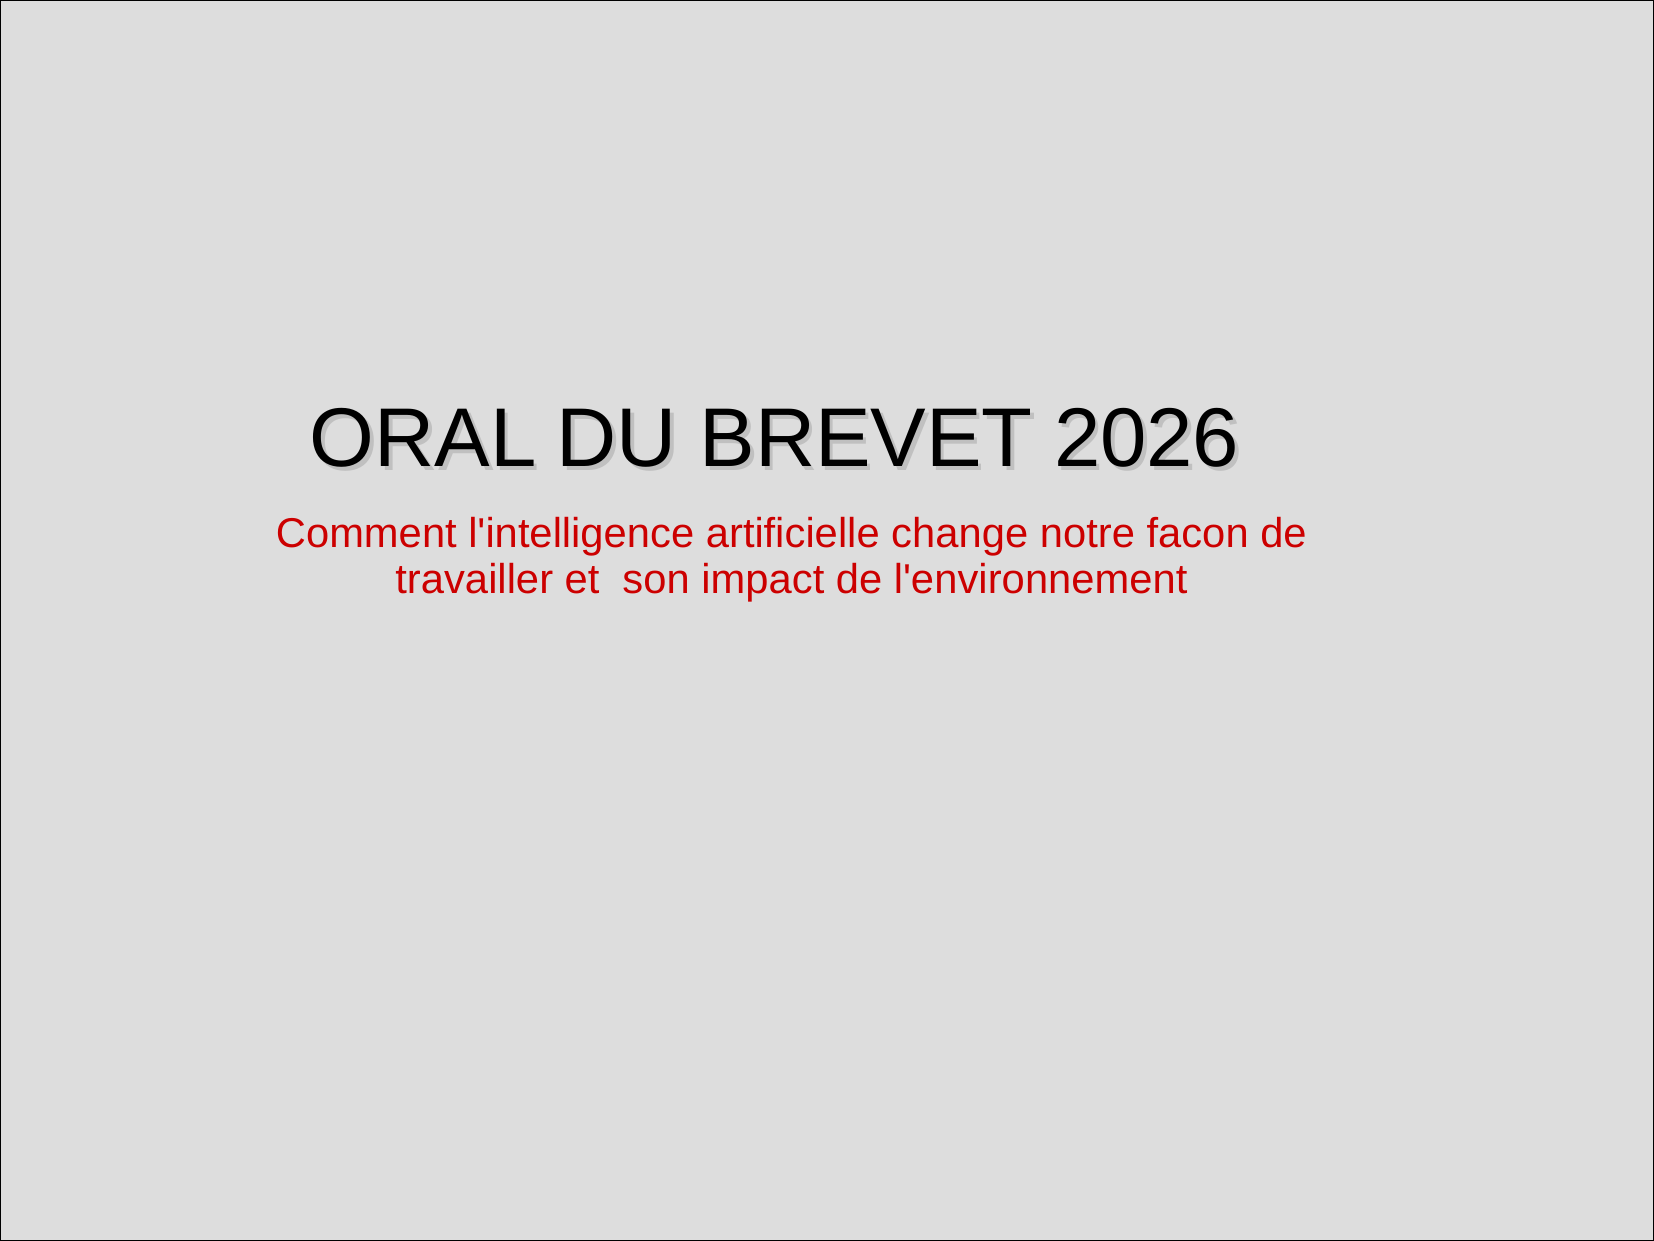

ORAL DU BREVET 2026
Comment l'intelligence artificielle change notre facon de travailler et son impact de l'environnement